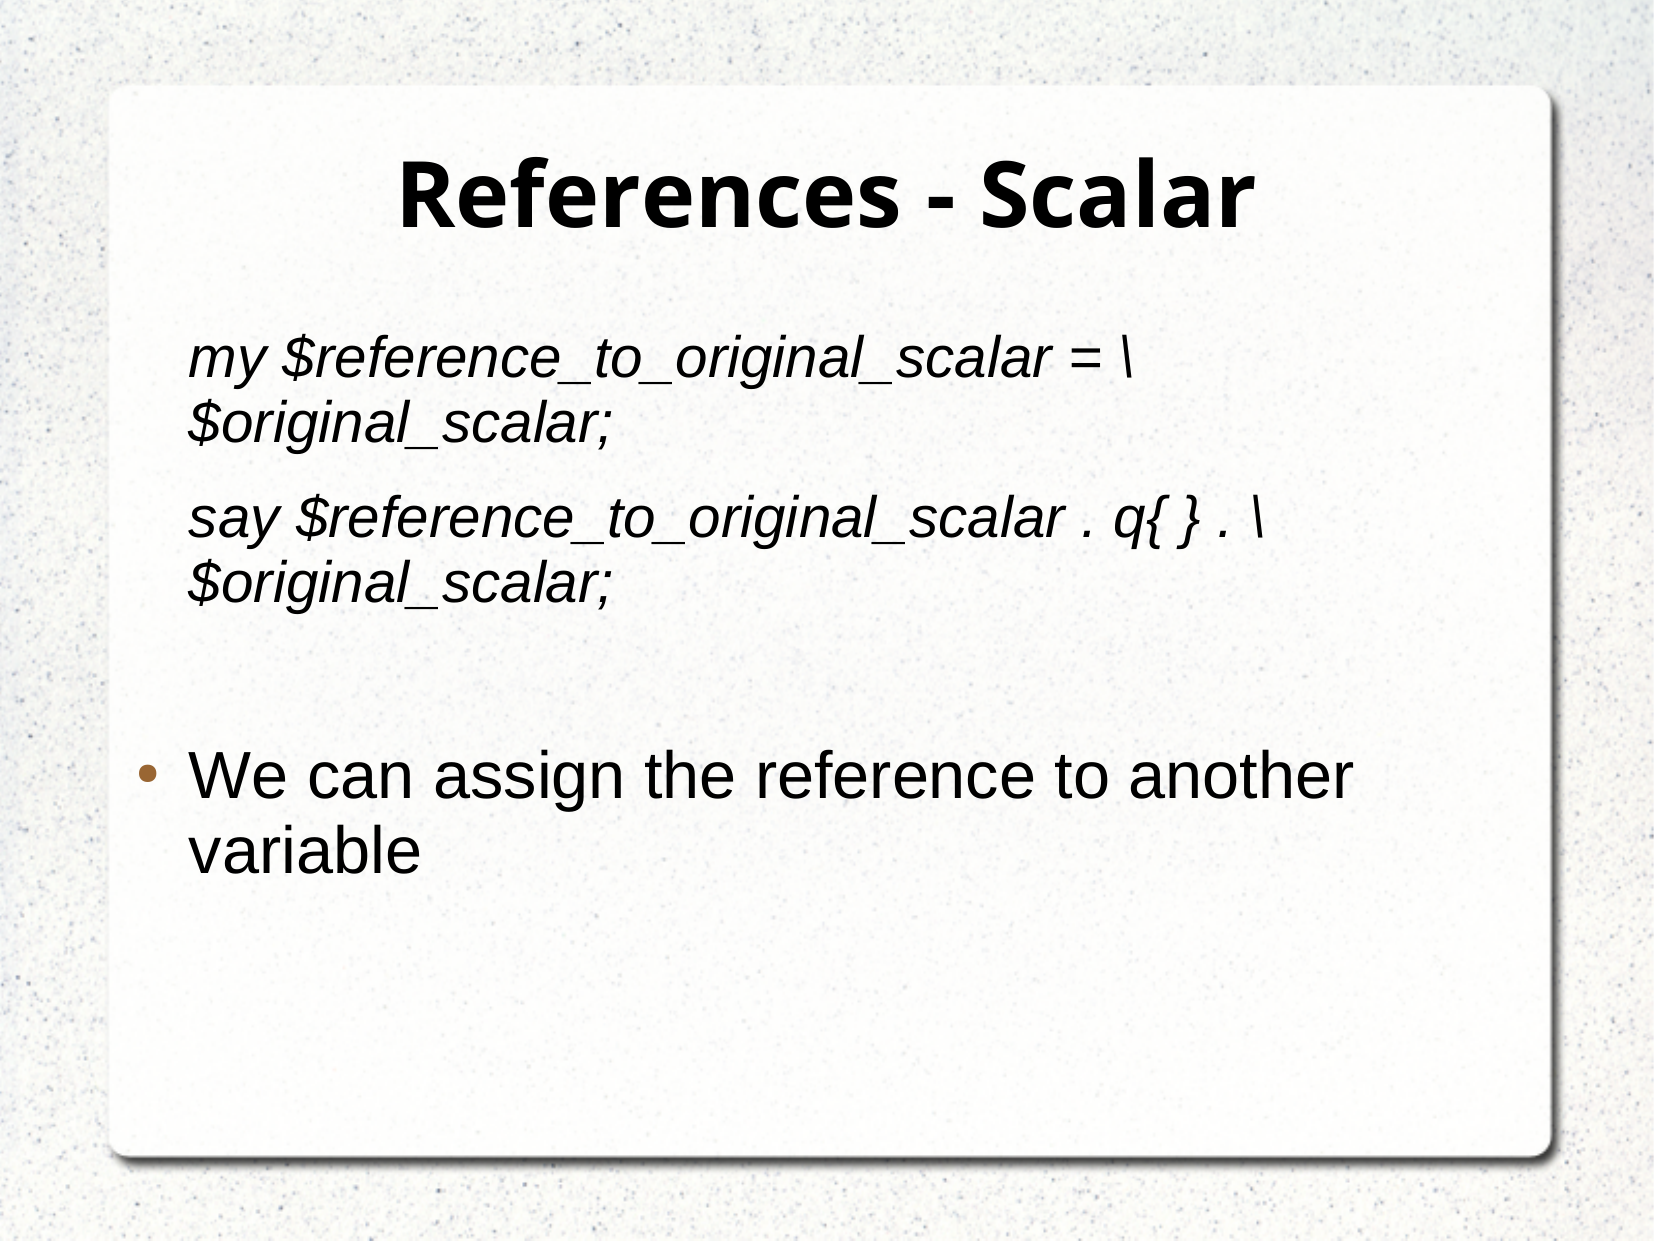

# References - Scalar
my $reference_to_original_scalar = \$original_scalar;
say $reference_to_original_scalar . q{ } . \$original_scalar;
We can assign the reference to another variable